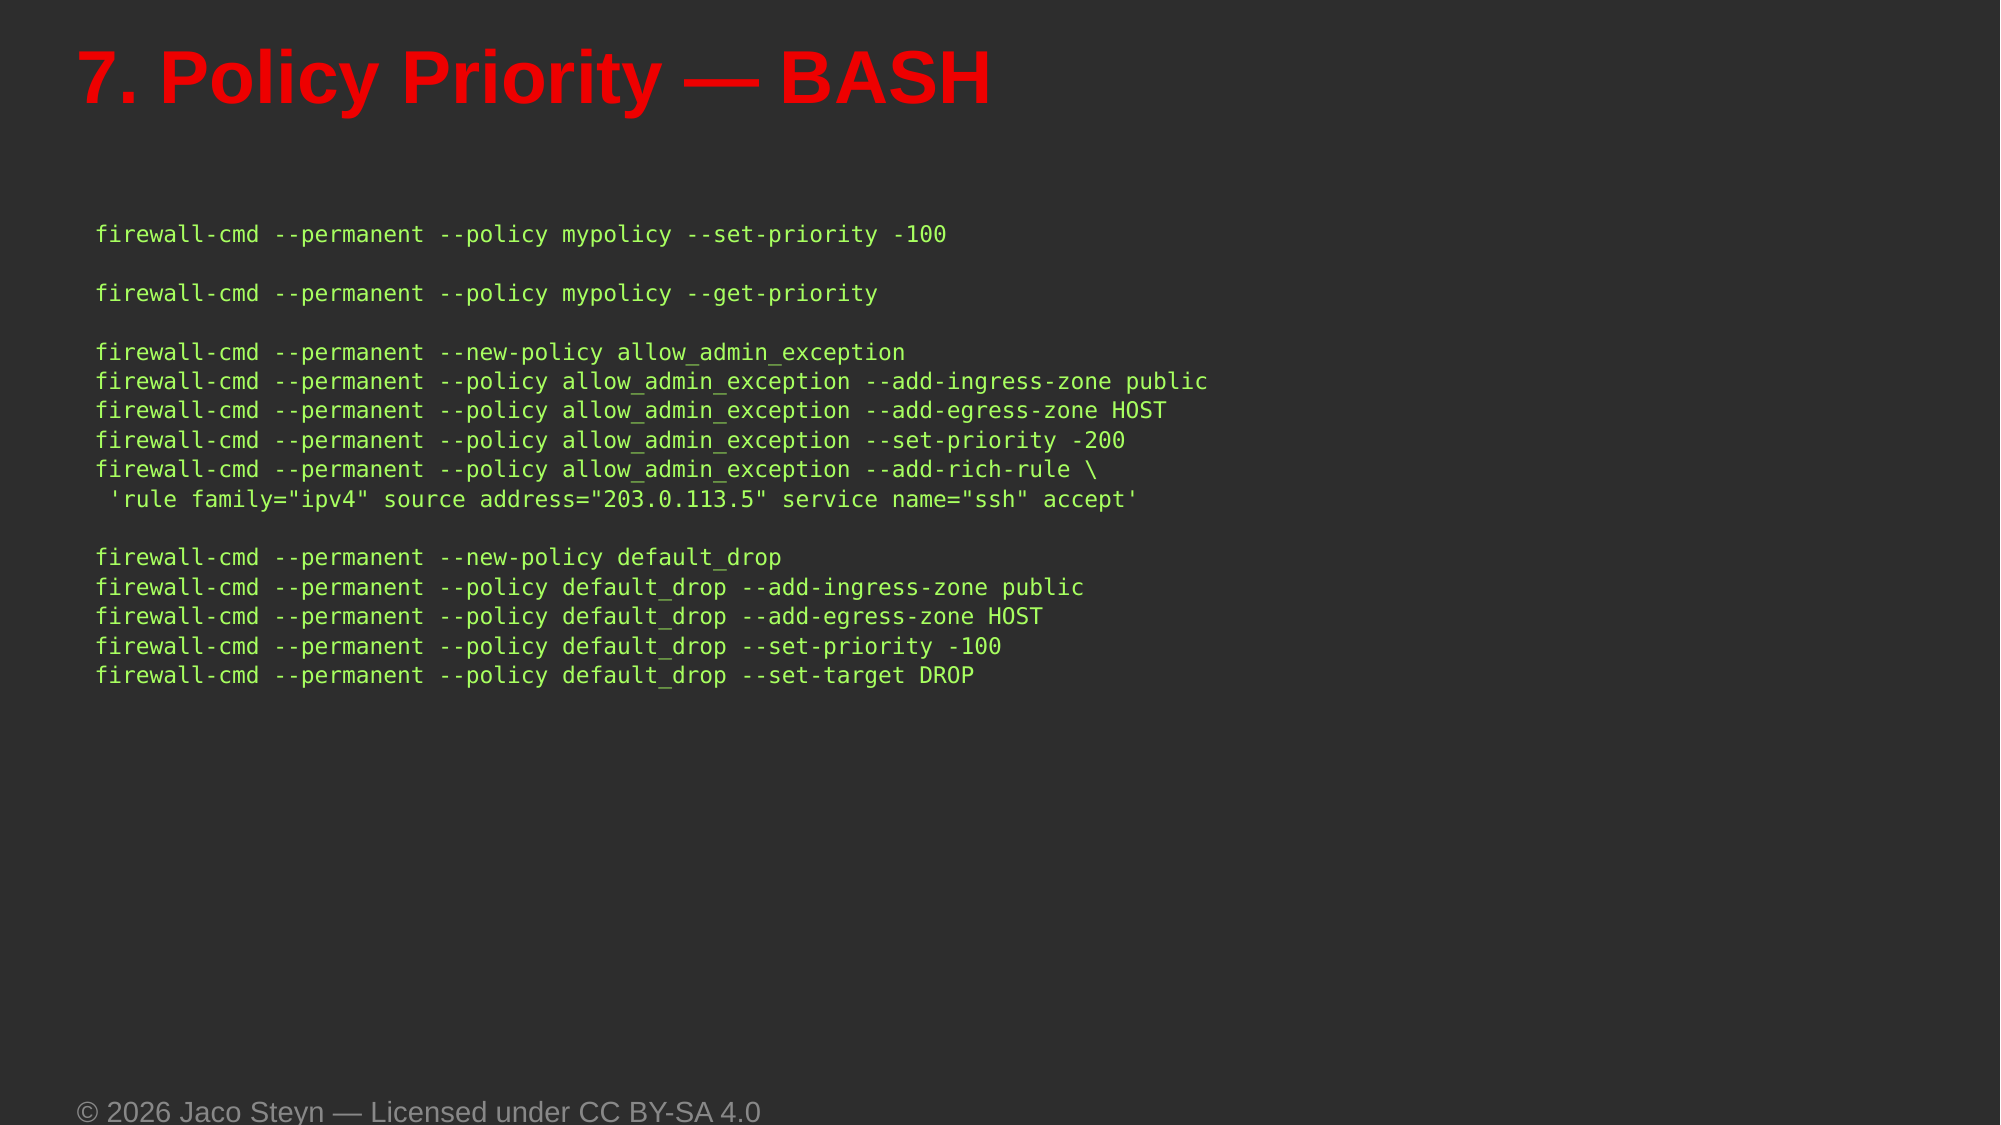

7. Policy Priority — BASH
firewall-cmd --permanent --policy mypolicy --set-priority -100
firewall-cmd --permanent --policy mypolicy --get-priority
firewall-cmd --permanent --new-policy allow_admin_exception
firewall-cmd --permanent --policy allow_admin_exception --add-ingress-zone public
firewall-cmd --permanent --policy allow_admin_exception --add-egress-zone HOST
firewall-cmd --permanent --policy allow_admin_exception --set-priority -200
firewall-cmd --permanent --policy allow_admin_exception --add-rich-rule \
 'rule family="ipv4" source address="203.0.113.5" service name="ssh" accept'
firewall-cmd --permanent --new-policy default_drop
firewall-cmd --permanent --policy default_drop --add-ingress-zone public
firewall-cmd --permanent --policy default_drop --add-egress-zone HOST
firewall-cmd --permanent --policy default_drop --set-priority -100
firewall-cmd --permanent --policy default_drop --set-target DROP
© 2026 Jaco Steyn — Licensed under CC BY-SA 4.0